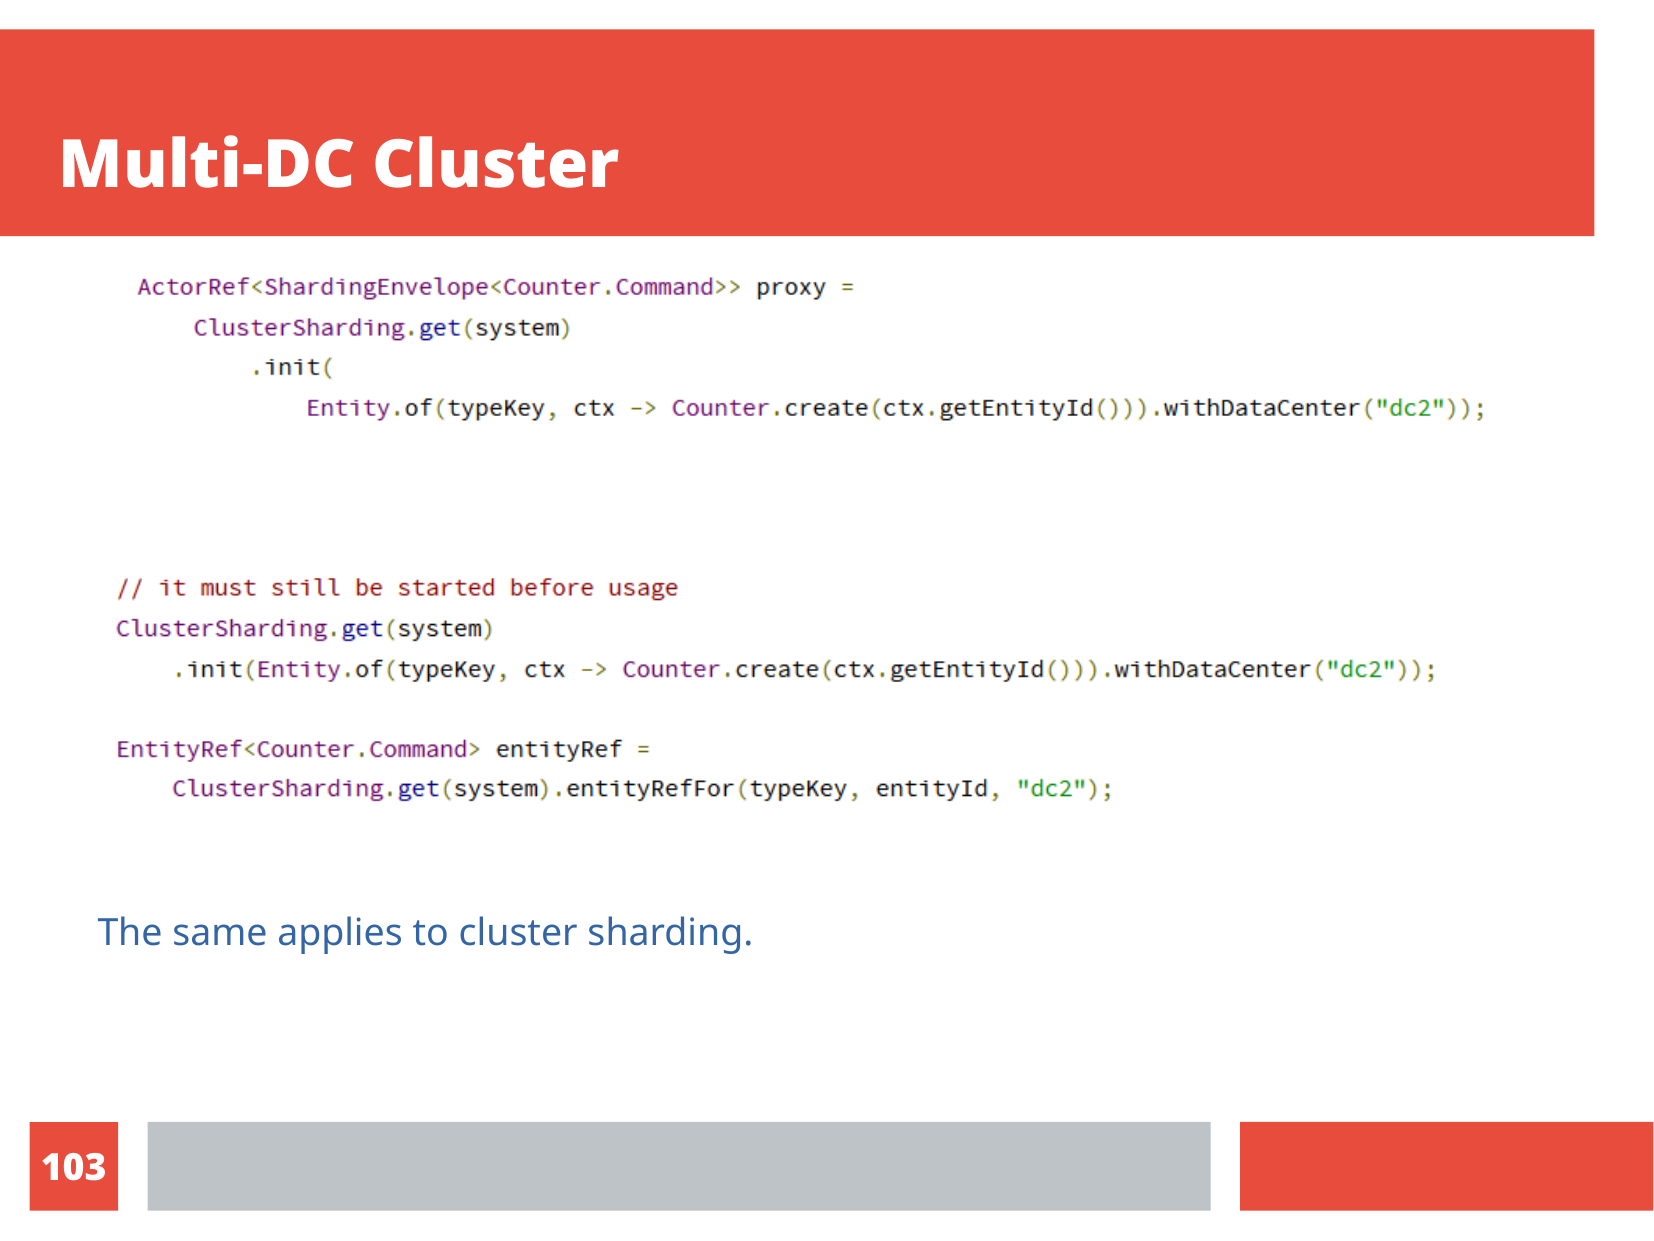

# Multi-DC Cluster
The same applies to cluster sharding.
103